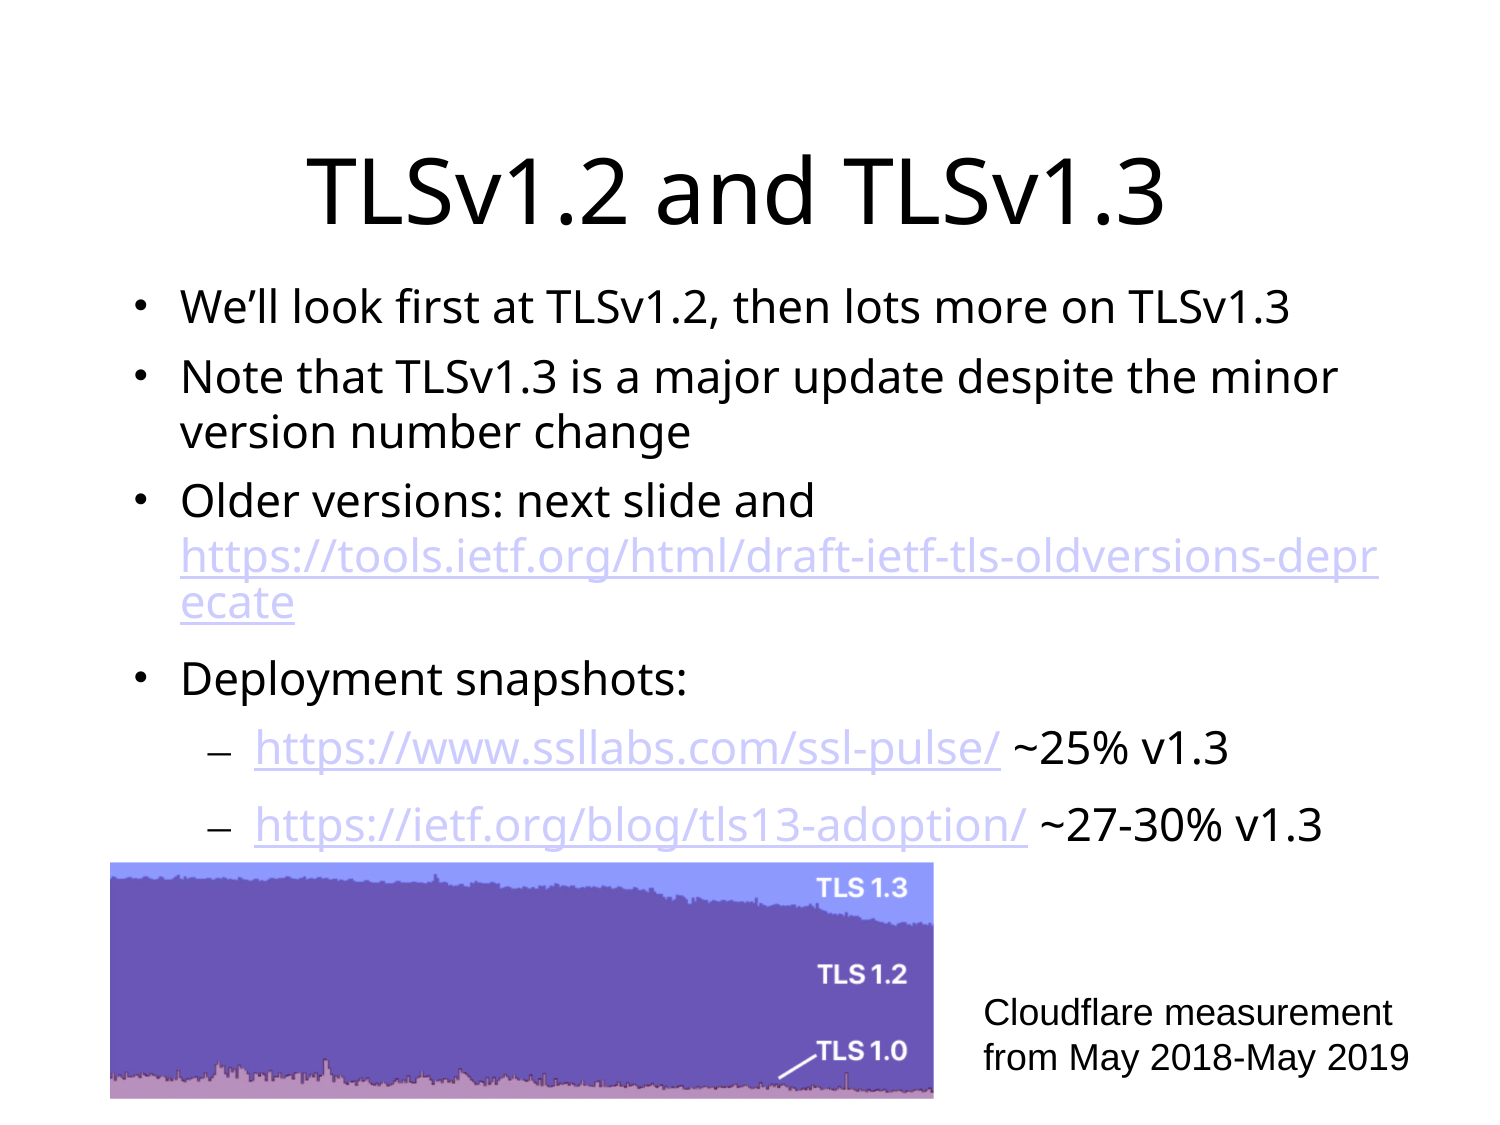

TLSv1.2 and TLSv1.3
We’ll look first at TLSv1.2, then lots more on TLSv1.3
Note that TLSv1.3 is a major update despite the minor version number change
Older versions: next slide and https://tools.ietf.org/html/draft-ietf-tls-oldversions-deprecate
Deployment snapshots:
https://www.ssllabs.com/ssl-pulse/ ~25% v1.3
https://ietf.org/blog/tls13-adoption/ ~27-30% v1.3
Cloudflare measurement
from May 2018-May 2019